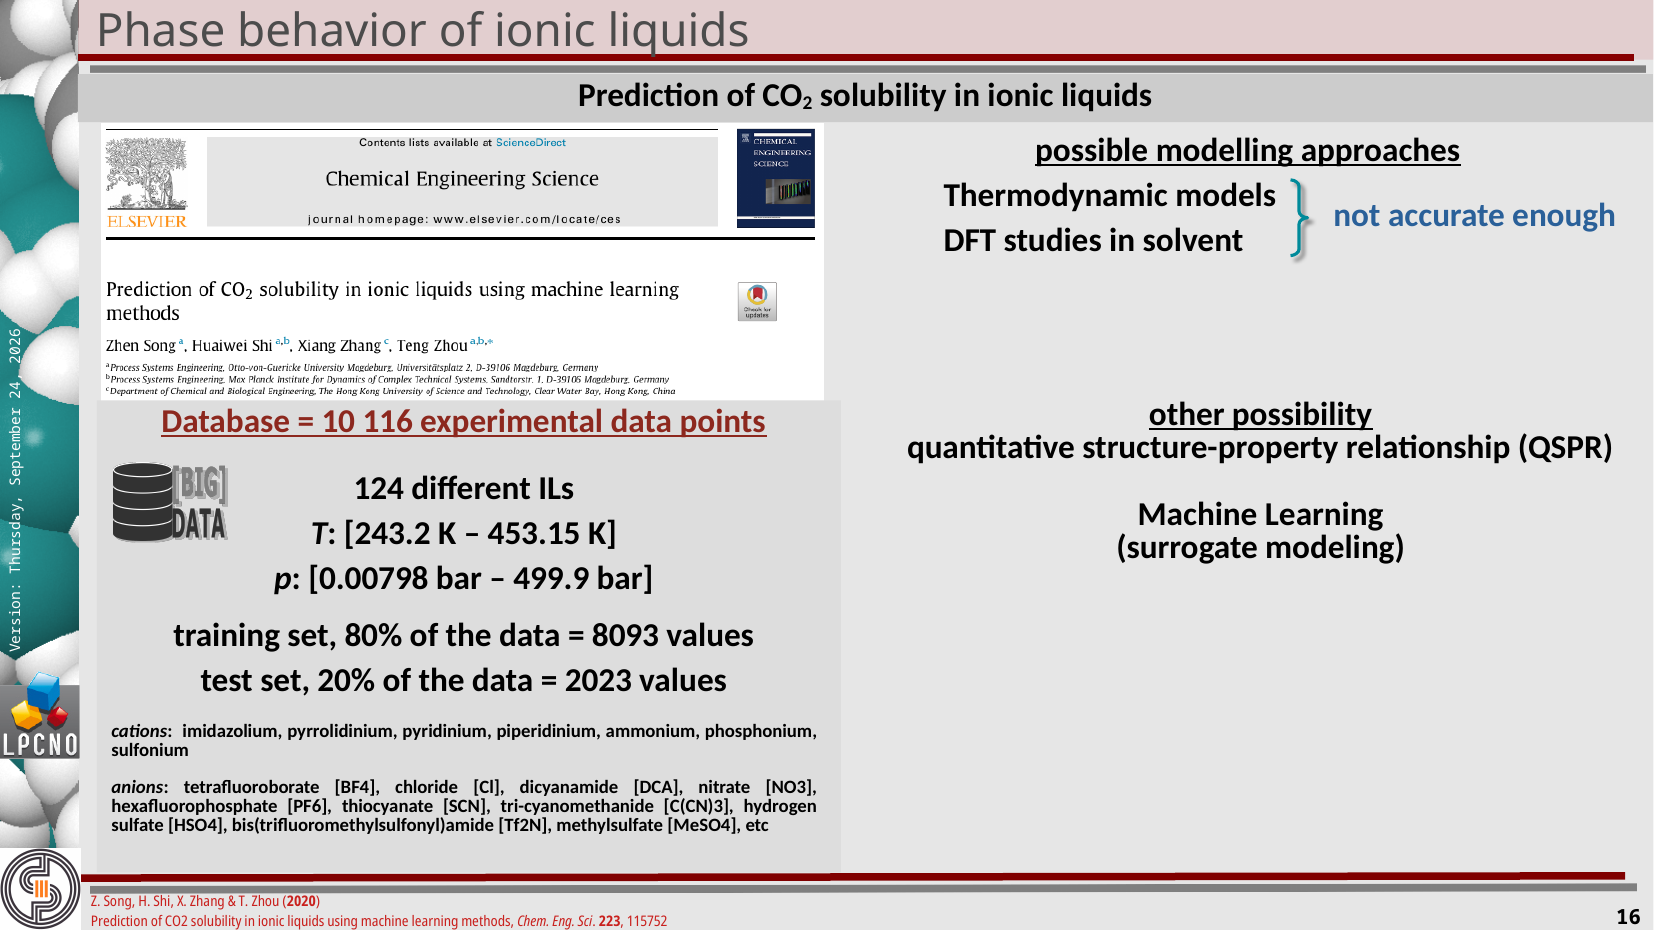

# Phase behavior of ionic liquids
Prediction of CO2 solubility in ionic liquids
possible modelling approaches
Thermodynamic models
DFT studies in solvent
not accurate enough
other possibility
quantitative structure-property relationship (QSPR)
Machine Learning
(surrogate modeling)
Database = 10 116 experimental data points
124 different ILs
T: [243.2 K – 453.15 K]
p: [0.00798 bar – 499.9 bar]
training set, 80% of the data = 8093 values
test set, 20% of the data = 2023 values
cations: imidazolium, pyrrolidinium, pyridinium, piperidinium, ammonium, phosphonium, sulfonium
anions: tetrafluoroborate [BF4], chloride [Cl], dicyanamide [DCA], nitrate [NO3], hexafluorophosphate [PF6], thiocyanate [SCN], tri-cyanomethanide [C(CN)3], hydrogen sulfate [HSO4], bis(trifluoromethylsulfonyl)amide [Tf2N], methylsulfate [MeSO4], etc
Z. Song, H. Shi, X. Zhang & T. Zhou (2020)
Prediction of CO2 solubility in ionic liquids using machine learning methods, Chem. Eng. Sci. 223, 115752